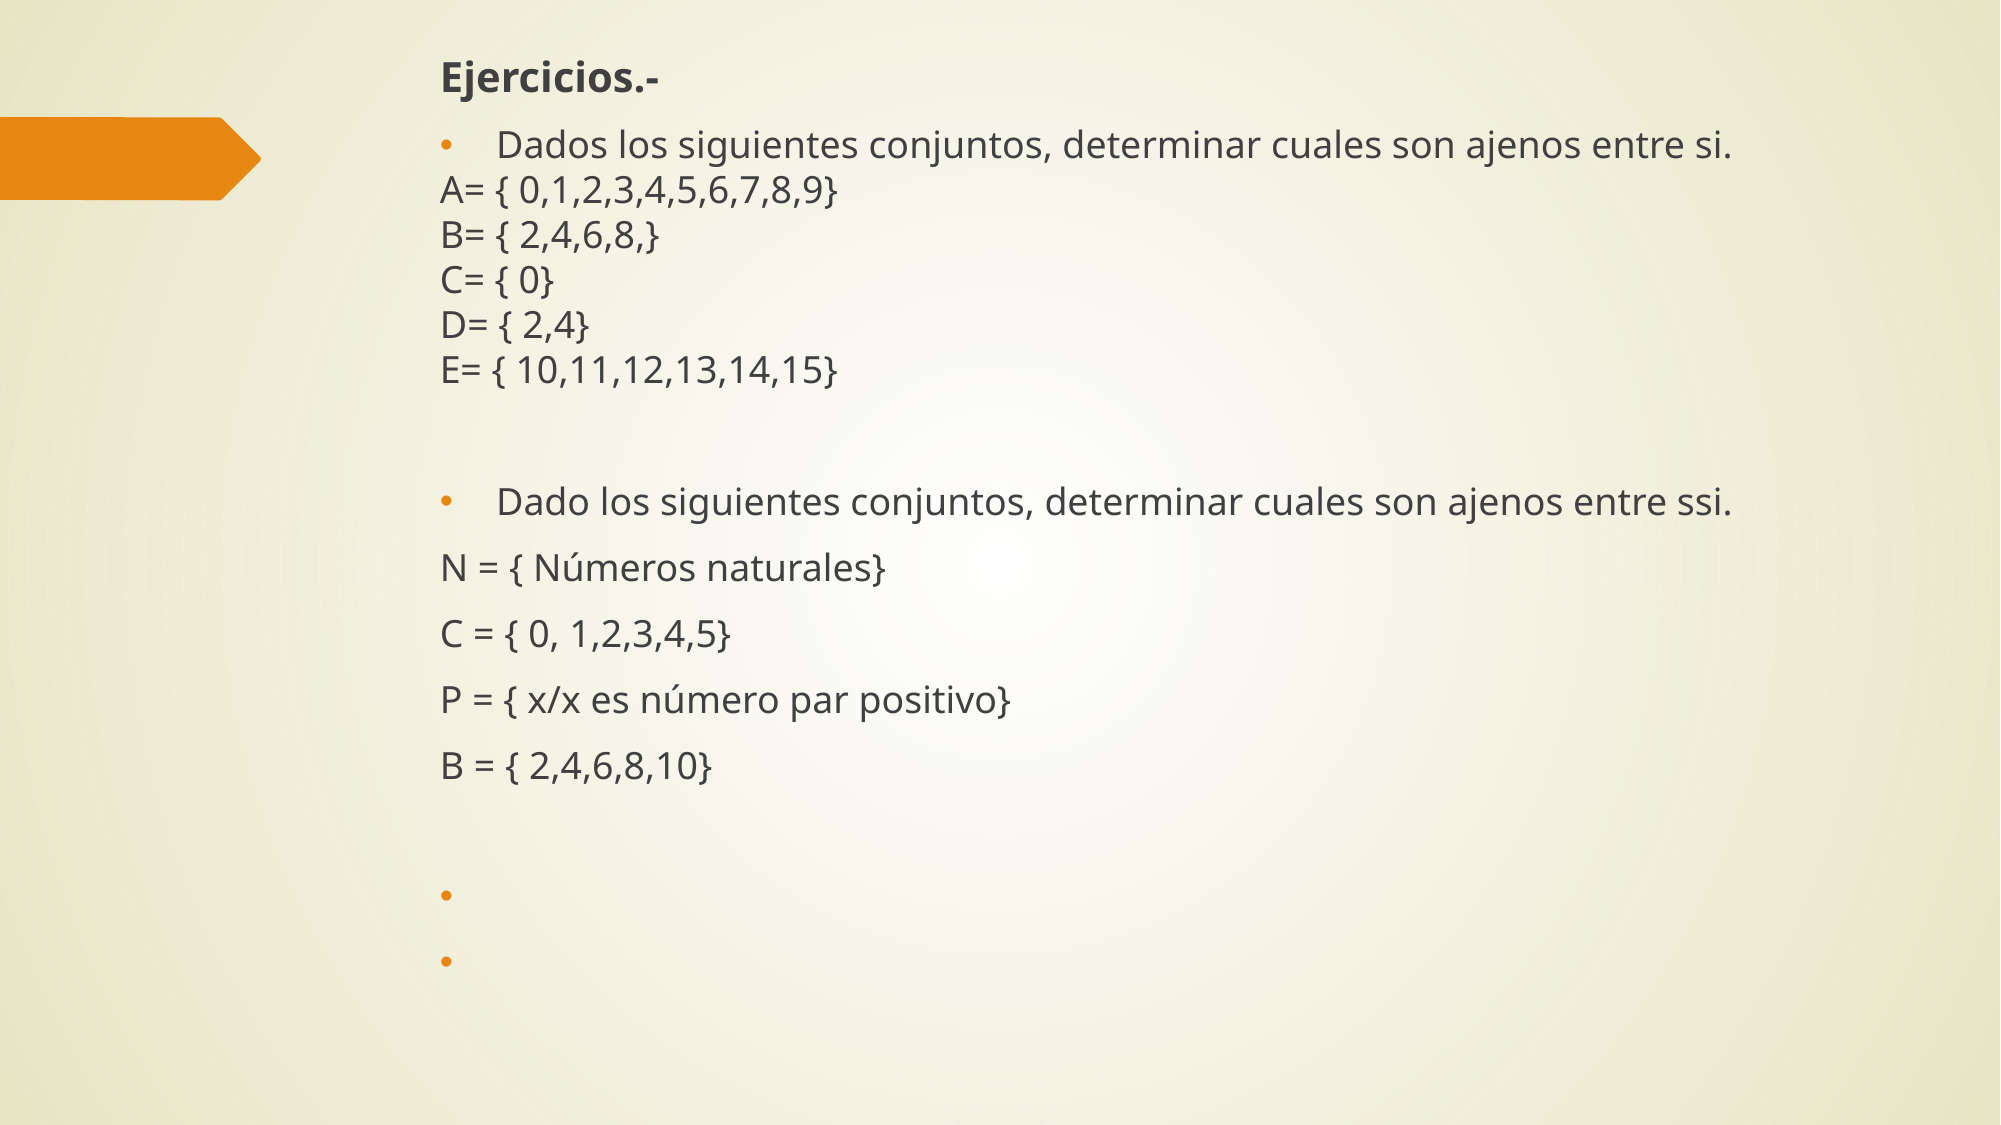

# Ejercicios.-
Dados los siguientes conjuntos, determinar cuales son ajenos entre si.
A= { 0,1,2,3,4,5,6,7,8,9}
B= { 2,4,6,8,}
C= { 0}
D= { 2,4}
E= { 10,11,12,13,14,15}
Dado los siguientes conjuntos, determinar cuales son ajenos entre ssi.
N = { Números naturales}
C = { 0, 1,2,3,4,5}
P = { x/x es número par positivo}
B = { 2,4,6,8,10}